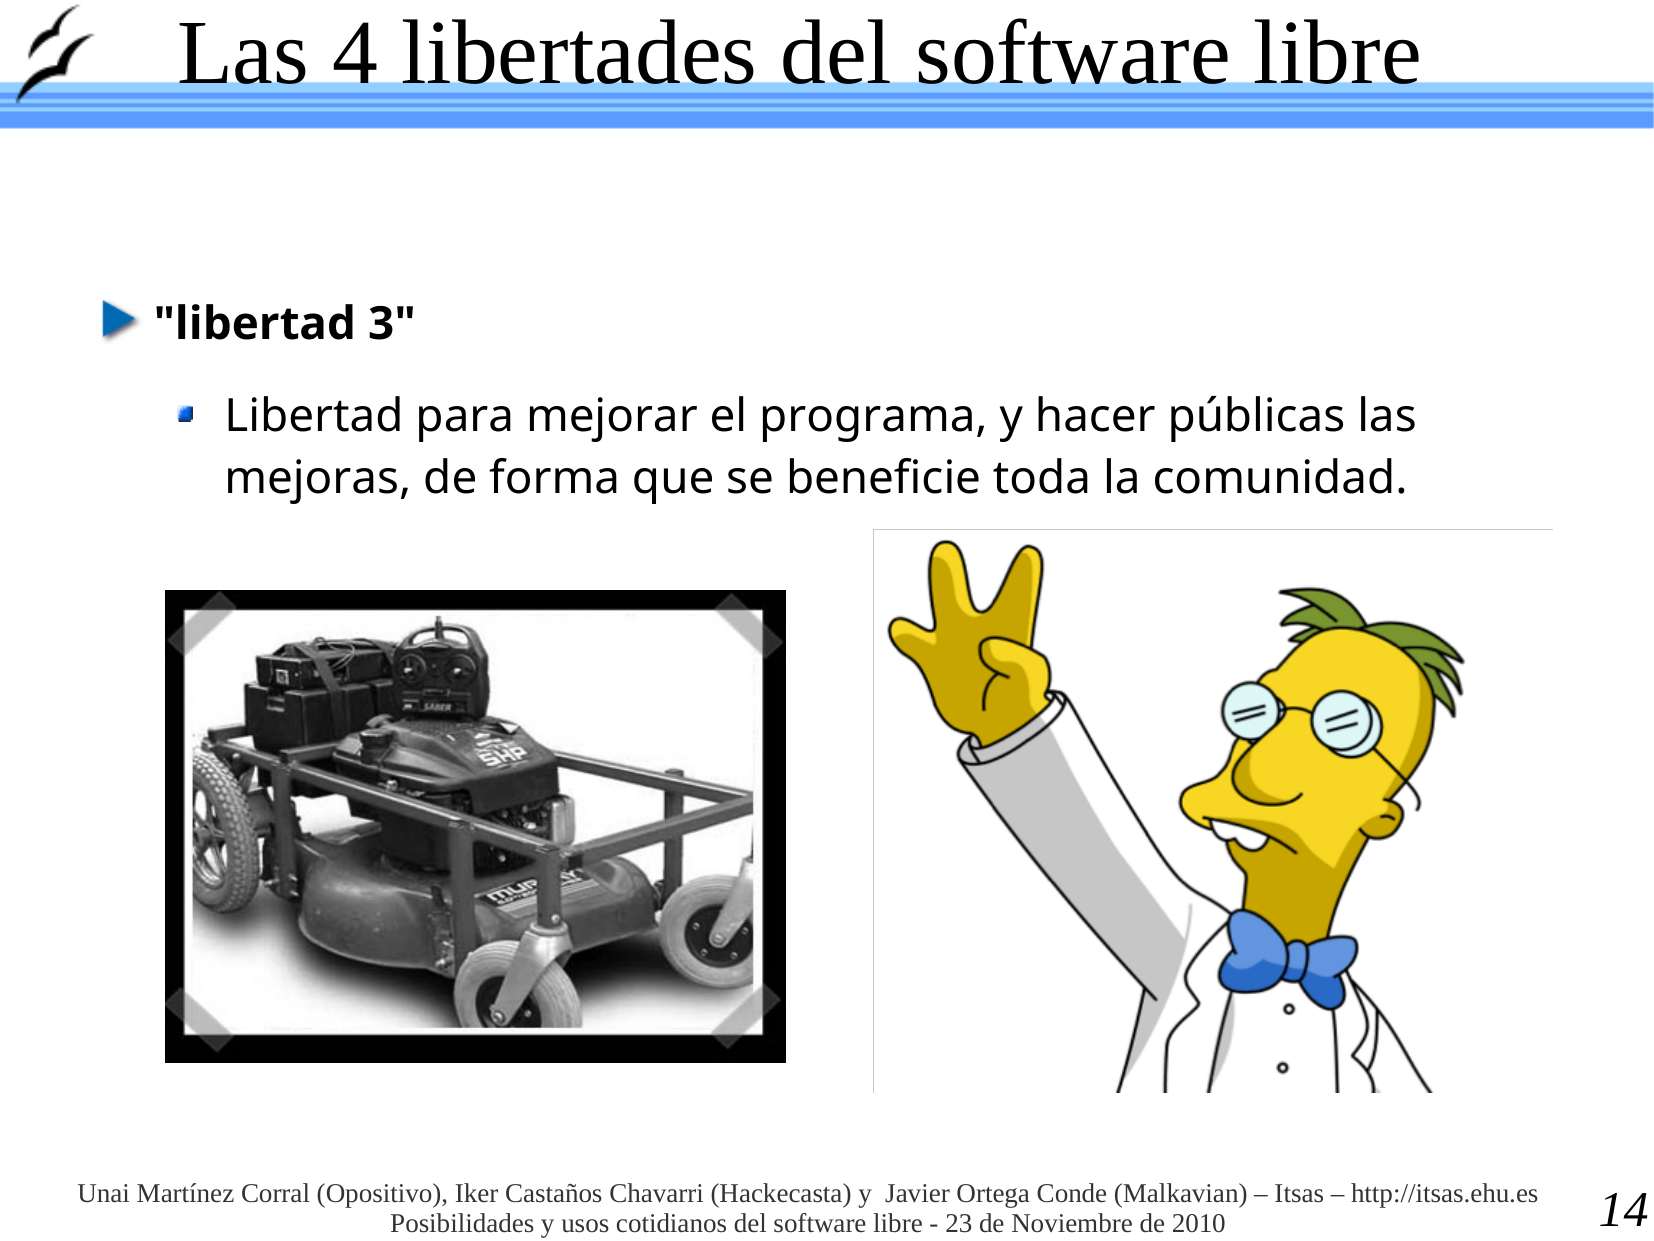

# Las 4 libertades del software libre
"libertad 3"
Libertad para mejorar el programa, y hacer públicas las mejoras, de forma que se beneficie toda la comunidad.